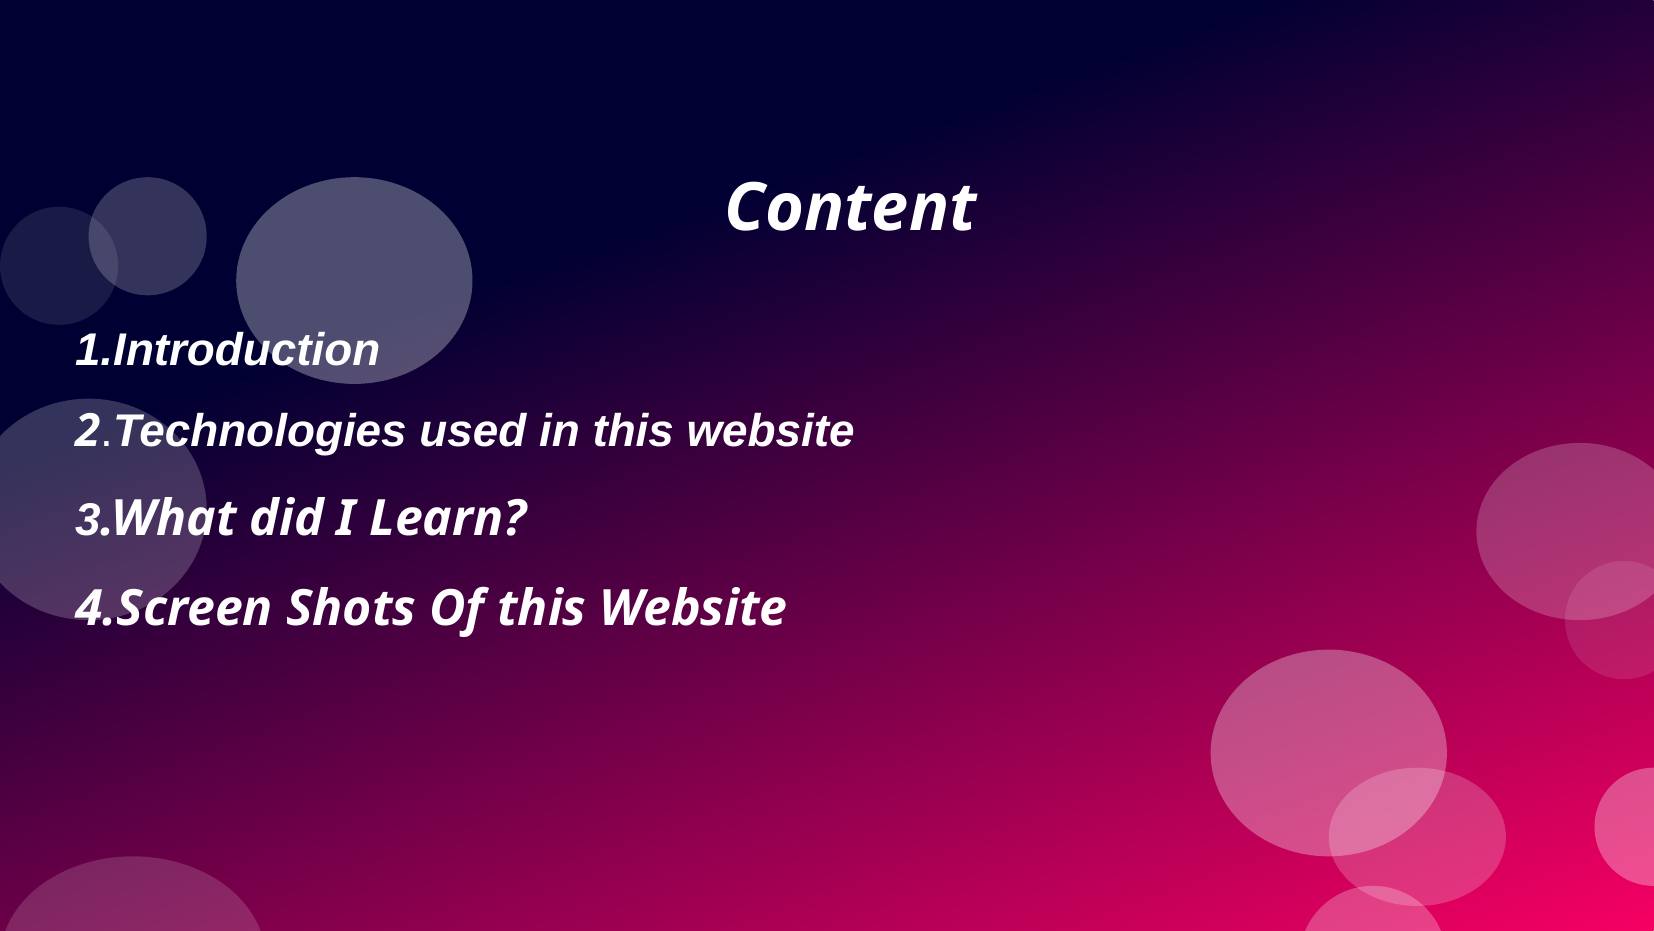

# Content
1.Introduction
2.Technologies used in this website
3.What did I Learn?
4.Screen Shots Of this Website